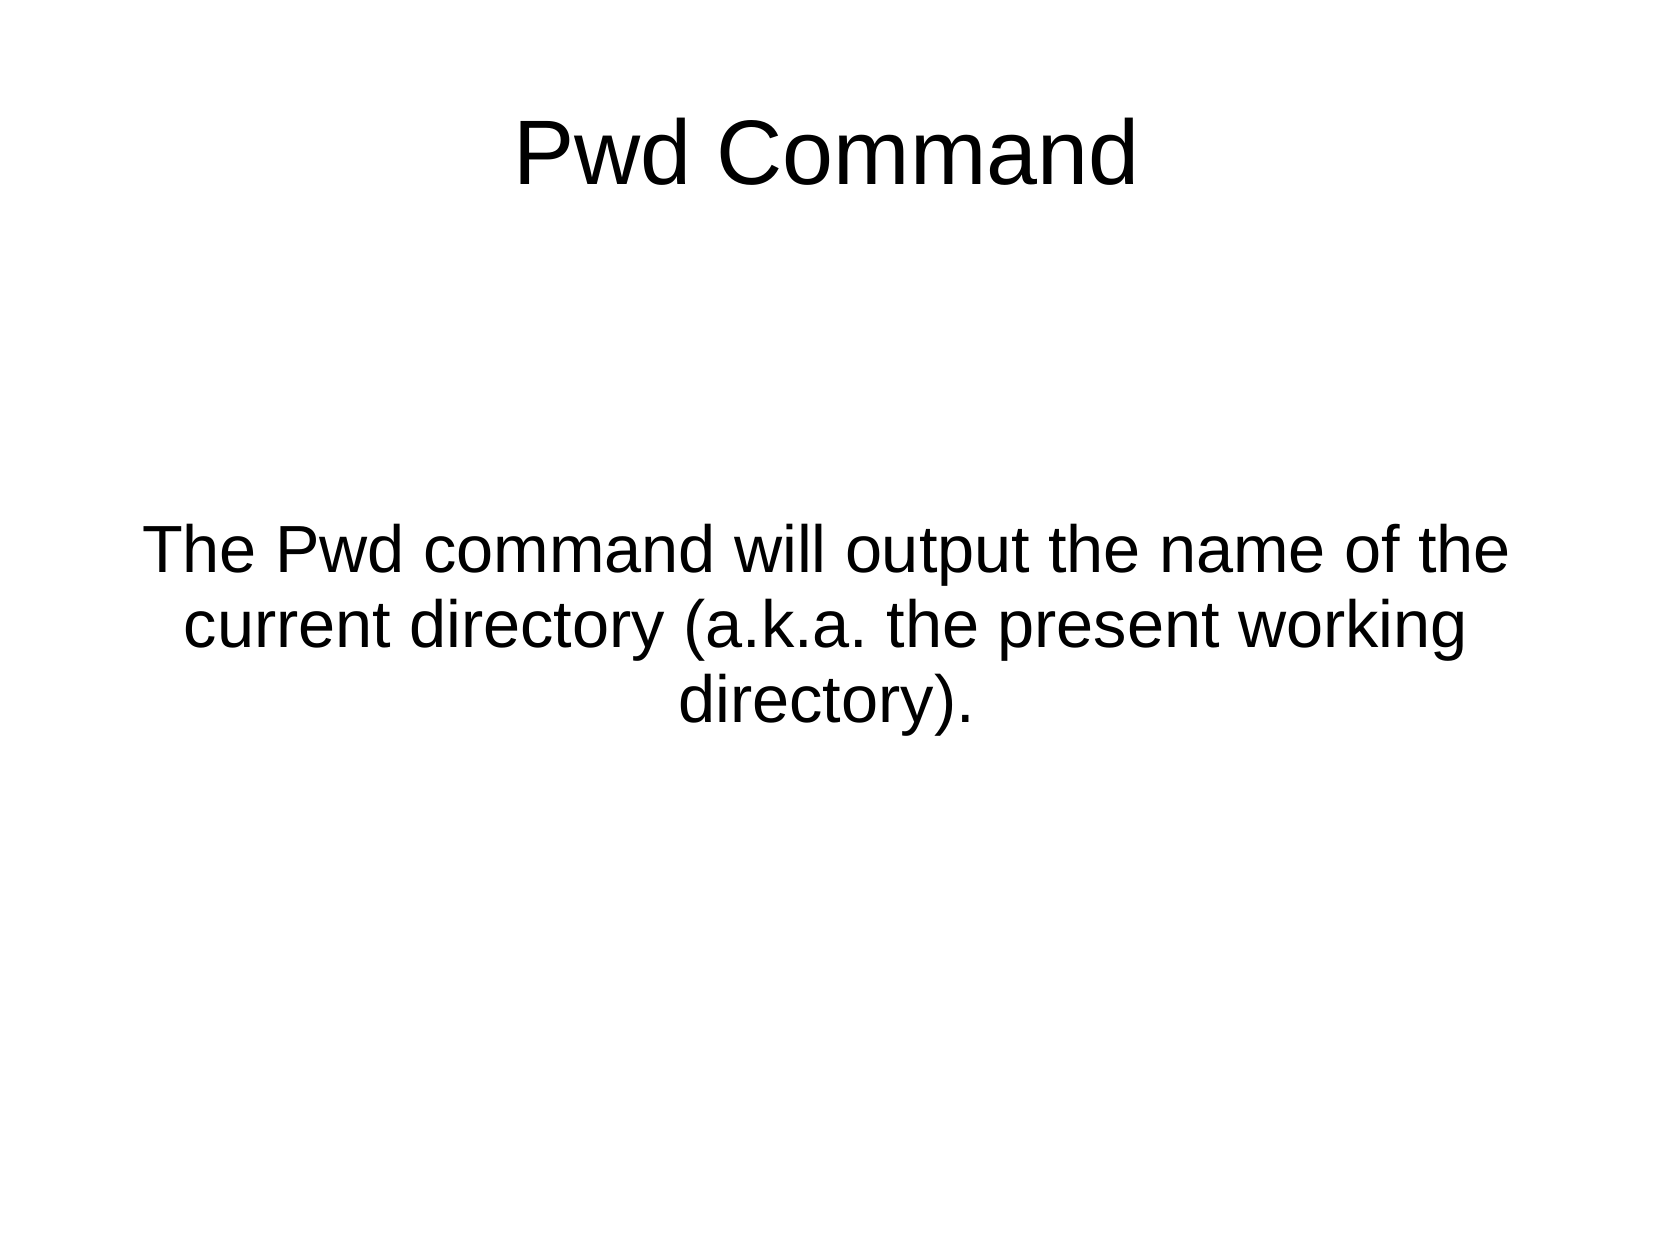

# Pwd Command
The Pwd command will output the name of the current directory (a.k.a. the present working directory).